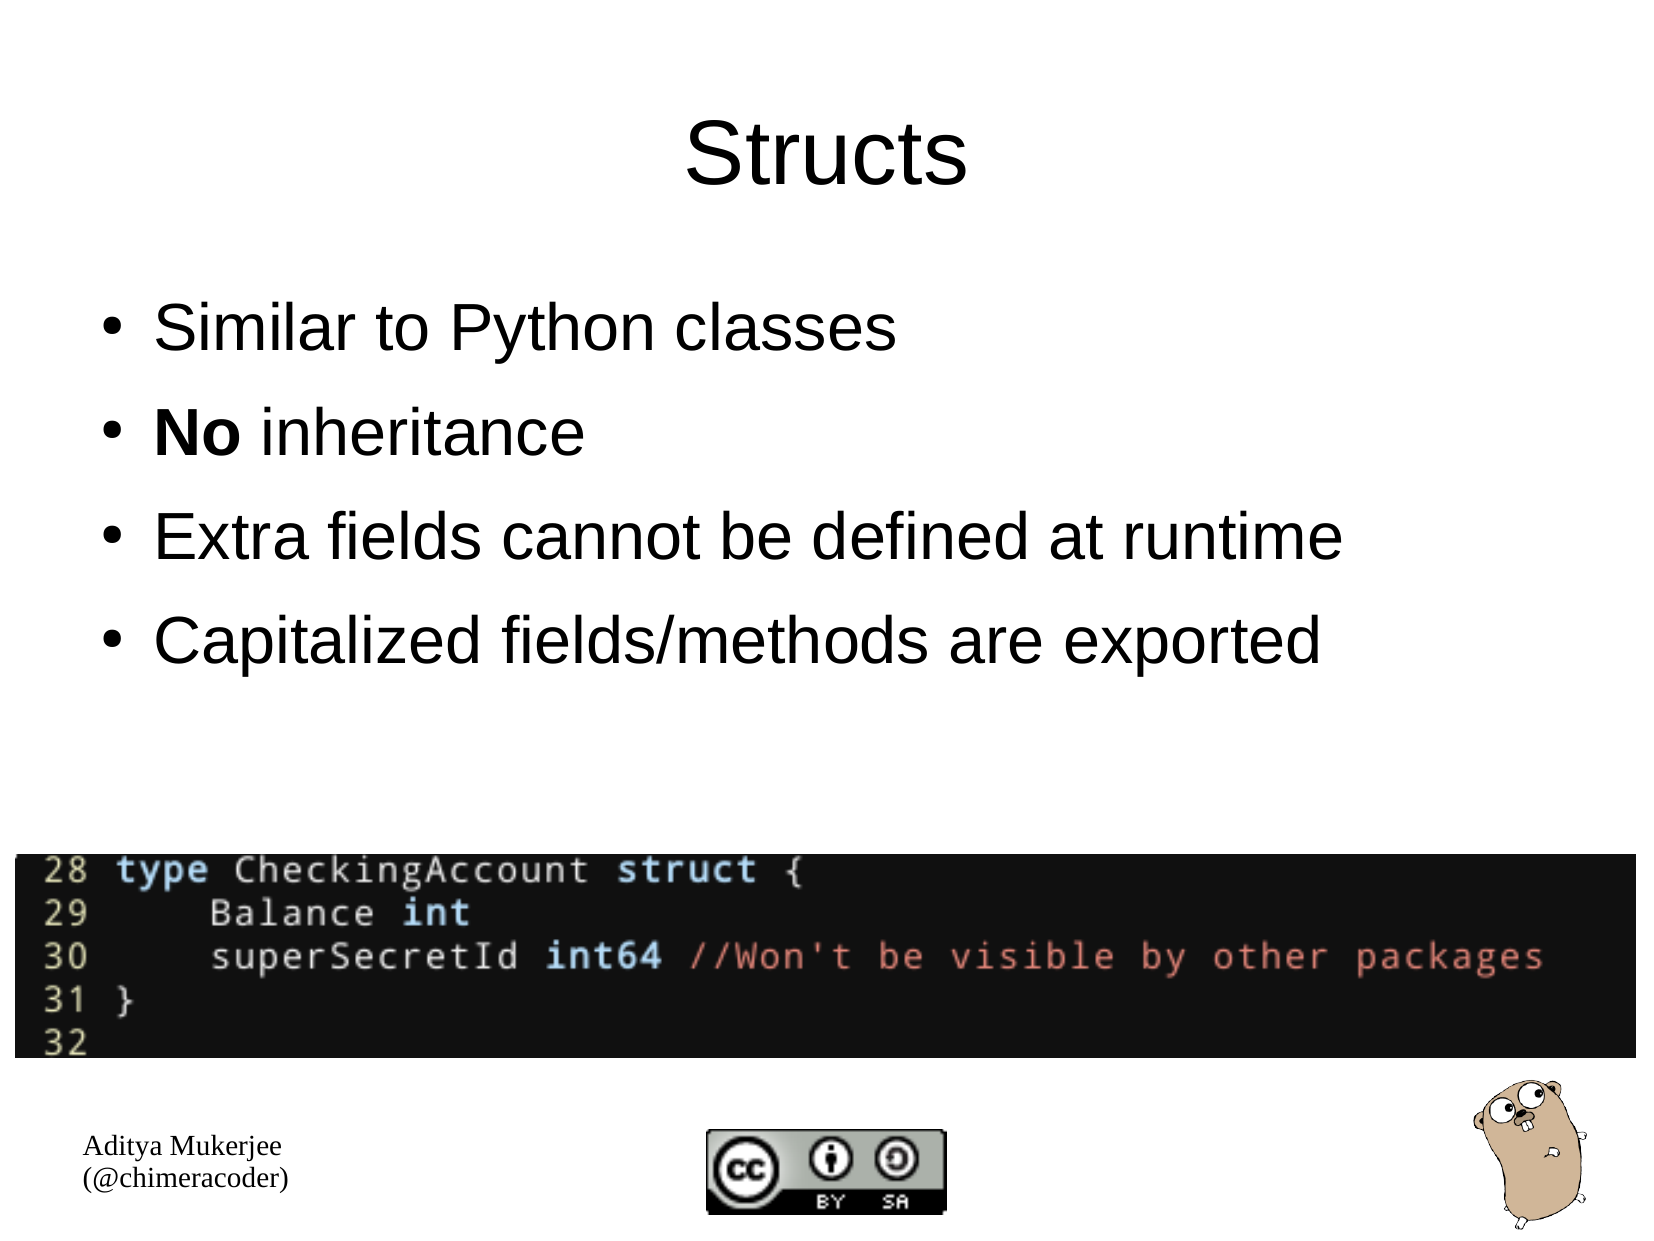

# Structs
Similar to Python classes
No inheritance
Extra fields cannot be defined at runtime
Capitalized fields/methods are exported